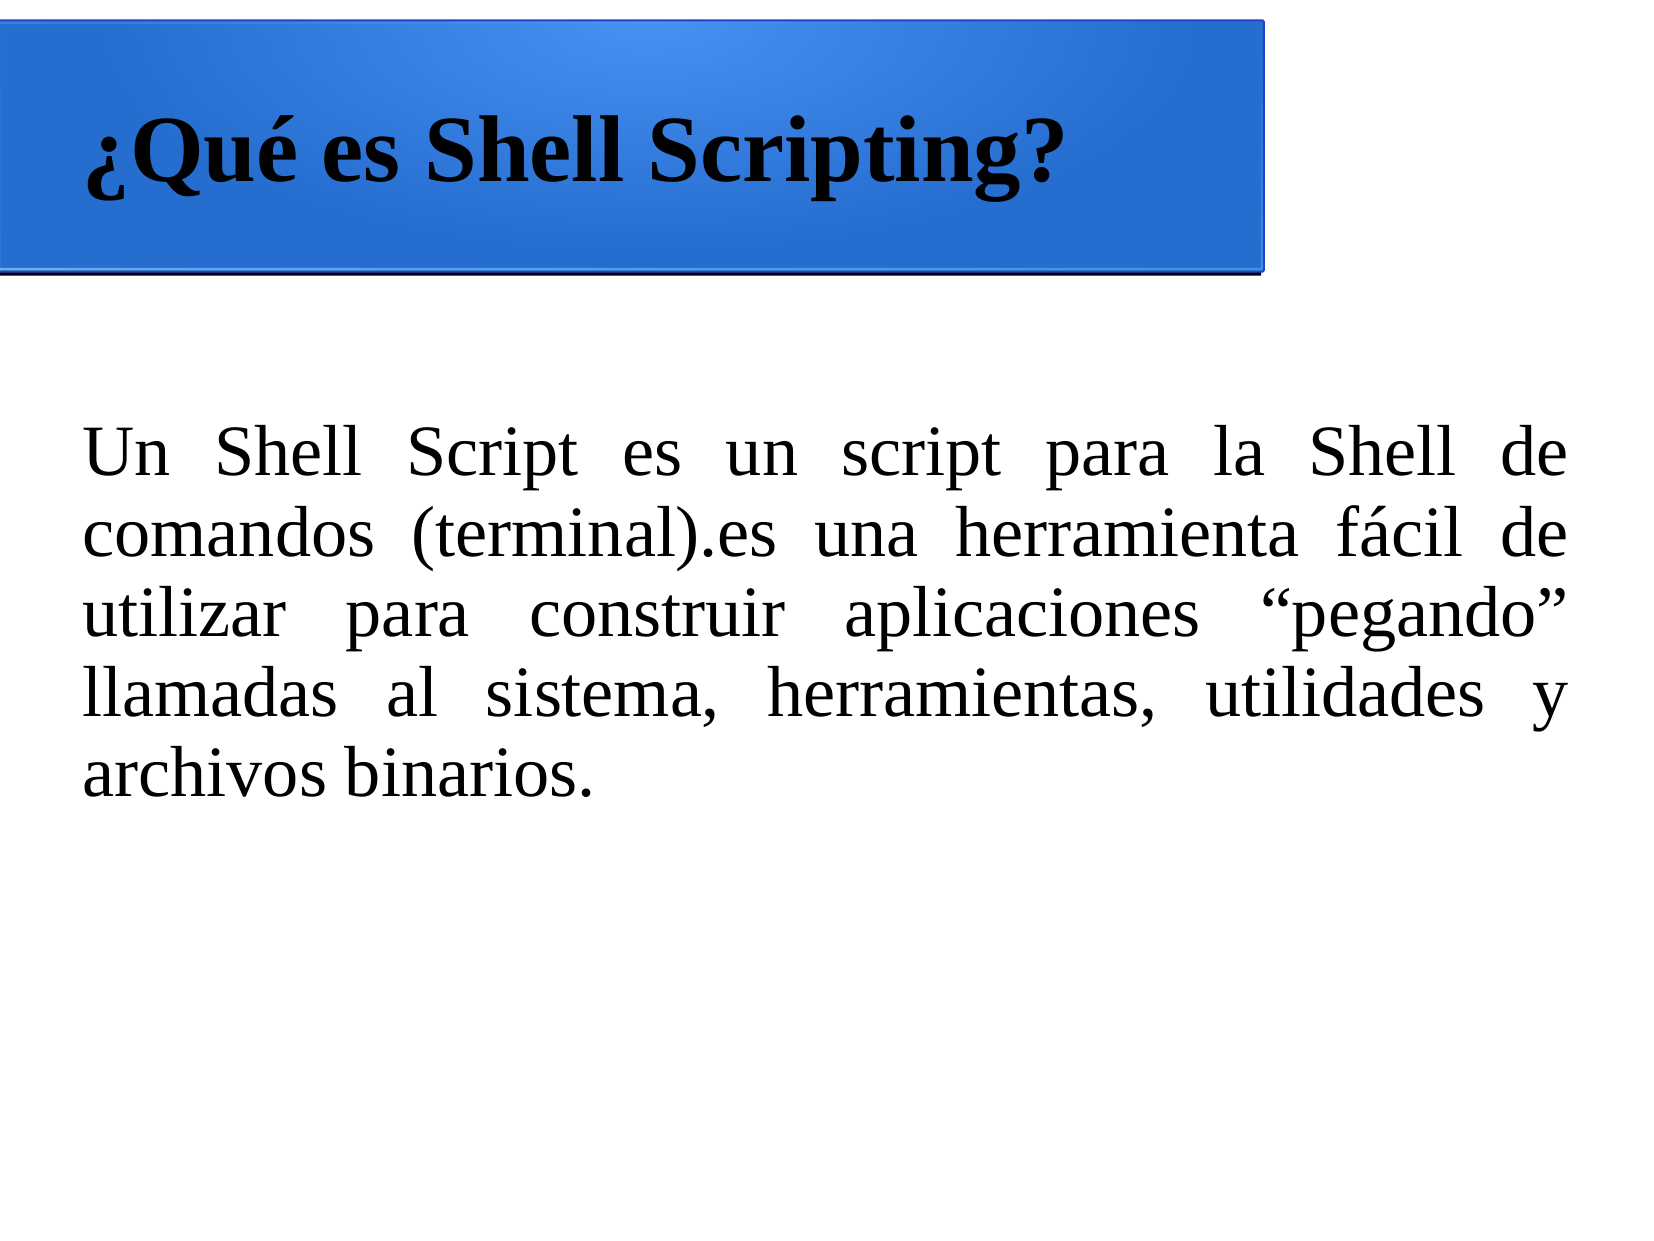

# ¿Qué es Shell Scripting?
Un Shell Script es un script para la Shell de comandos (terminal).es una herramienta fácil de utilizar para construir aplicaciones “pegando” llamadas al sistema, herramientas, utilidades y archivos binarios.